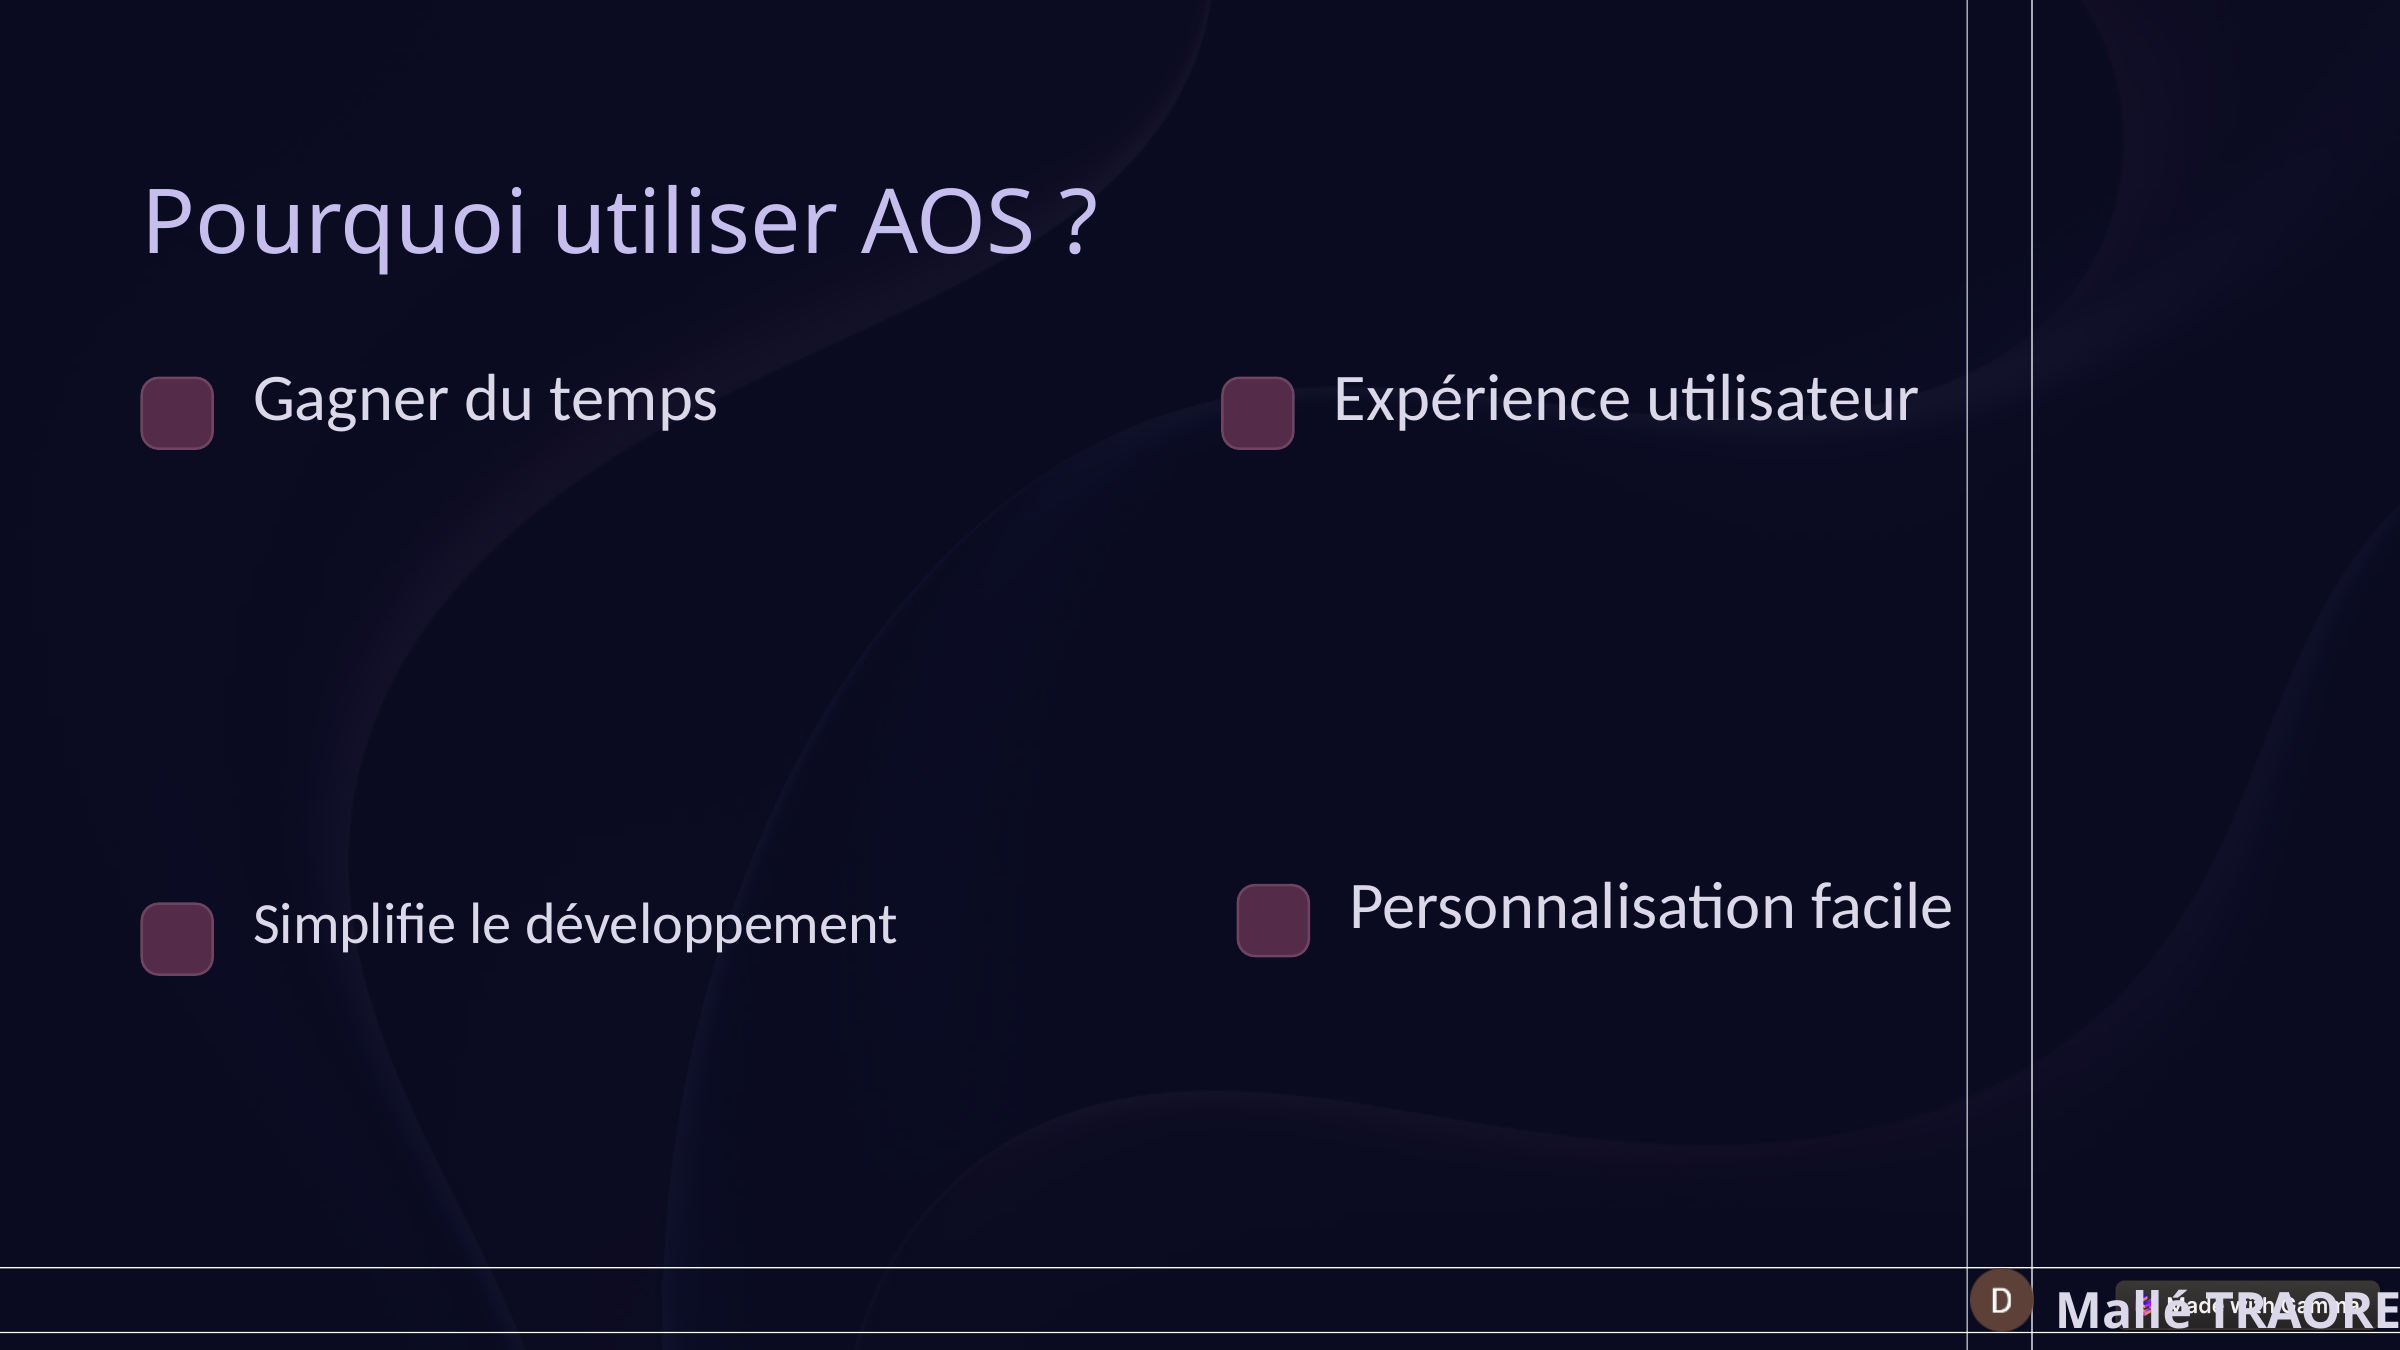

Pourquoi utiliser AOS ?
Gagner du temps
Expérience utilisateur
Personnalisation facile
Simplifie le développement
Mallé TRAORE